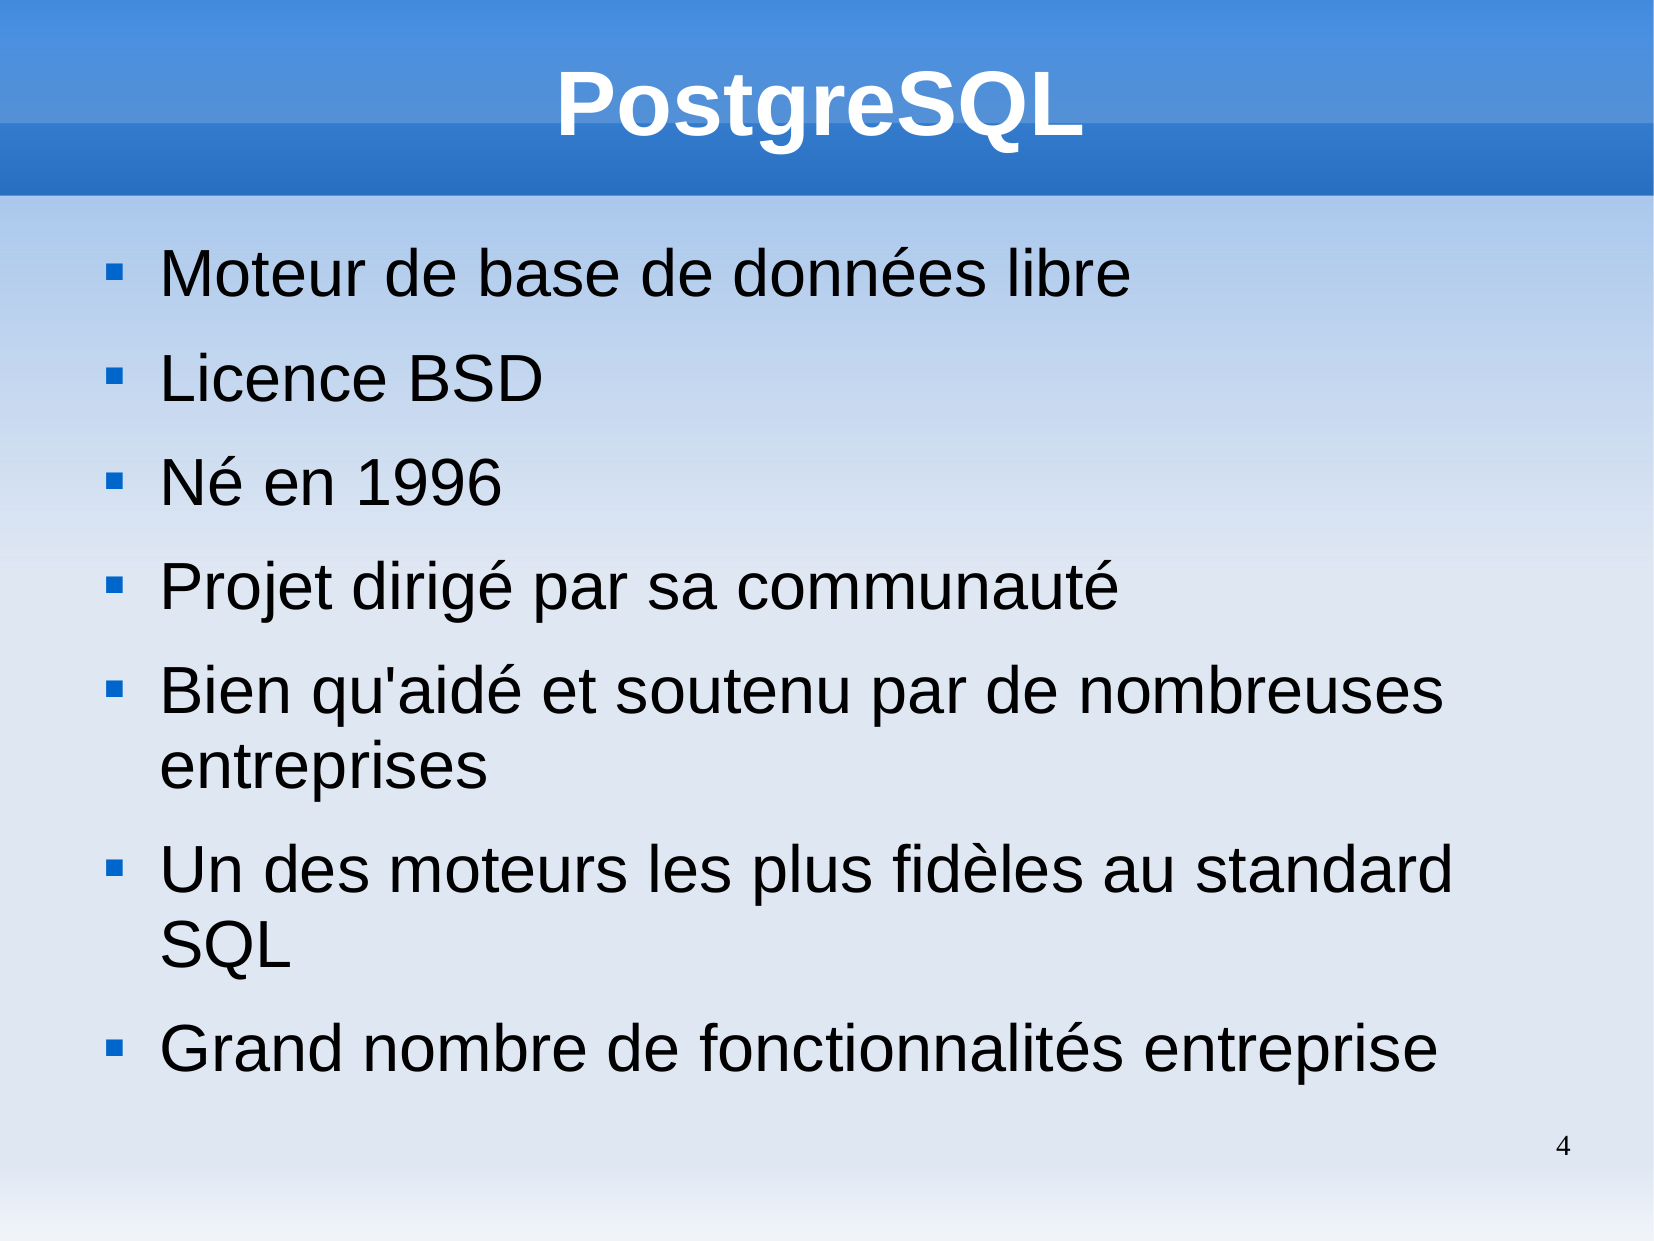

# PostgreSQL
Moteur de base de données libre
Licence BSD
Né en 1996
Projet dirigé par sa communauté
Bien qu'aidé et soutenu par de nombreuses entreprises
Un des moteurs les plus fidèles au standard SQL
Grand nombre de fonctionnalités entreprise
4